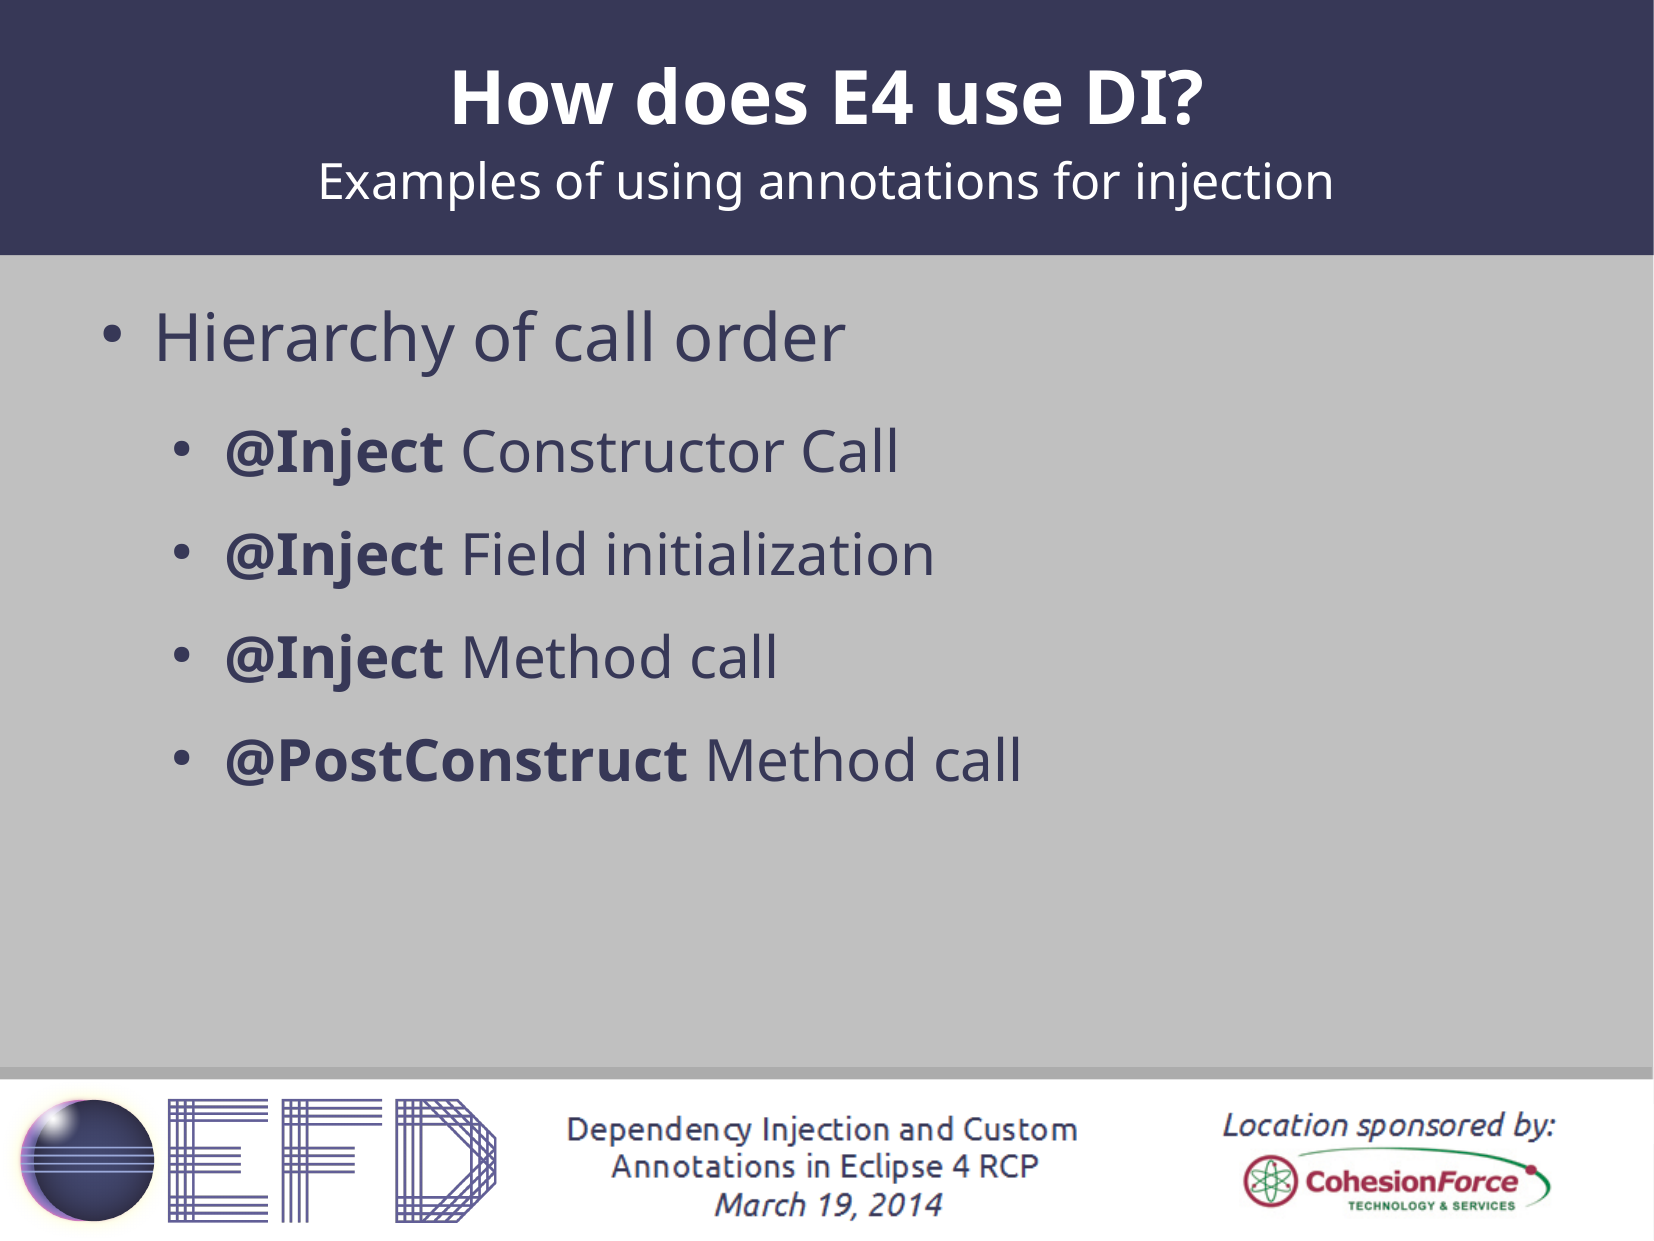

# How does E4 use DI? Examples of using annotations for injection
Hierarchy of call order
@Inject Constructor Call
@Inject Field initialization
@Inject Method call
@PostConstruct Method call